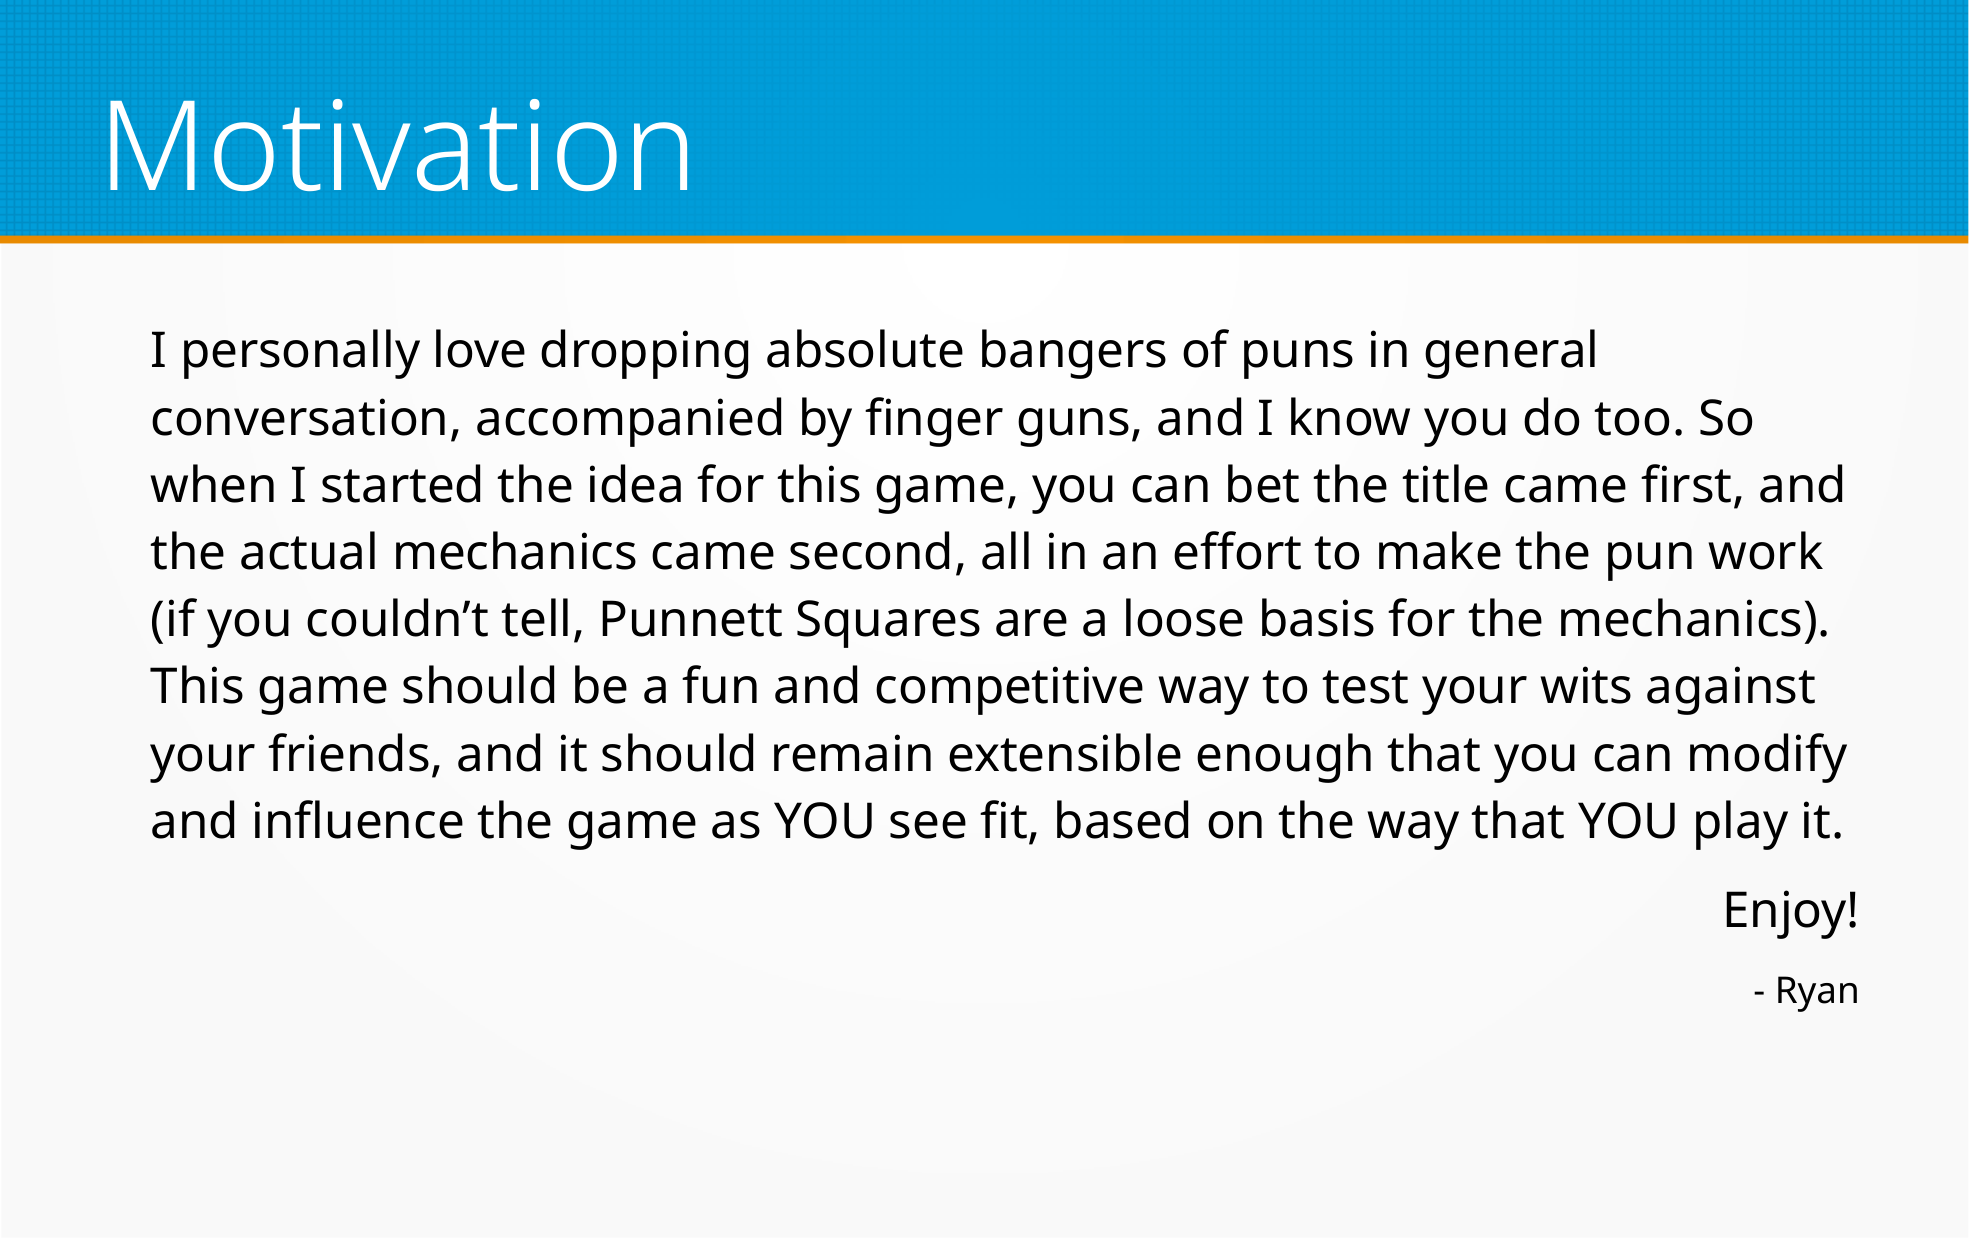

# Motivation
I personally love dropping absolute bangers of puns in general conversation, accompanied by finger guns, and I know you do too. So when I started the idea for this game, you can bet the title came first, and the actual mechanics came second, all in an effort to make the pun work (if you couldn’t tell, Punnett Squares are a loose basis for the mechanics). This game should be a fun and competitive way to test your wits against your friends, and it should remain extensible enough that you can modify and influence the game as YOU see fit, based on the way that YOU play it.
Enjoy!
- Ryan